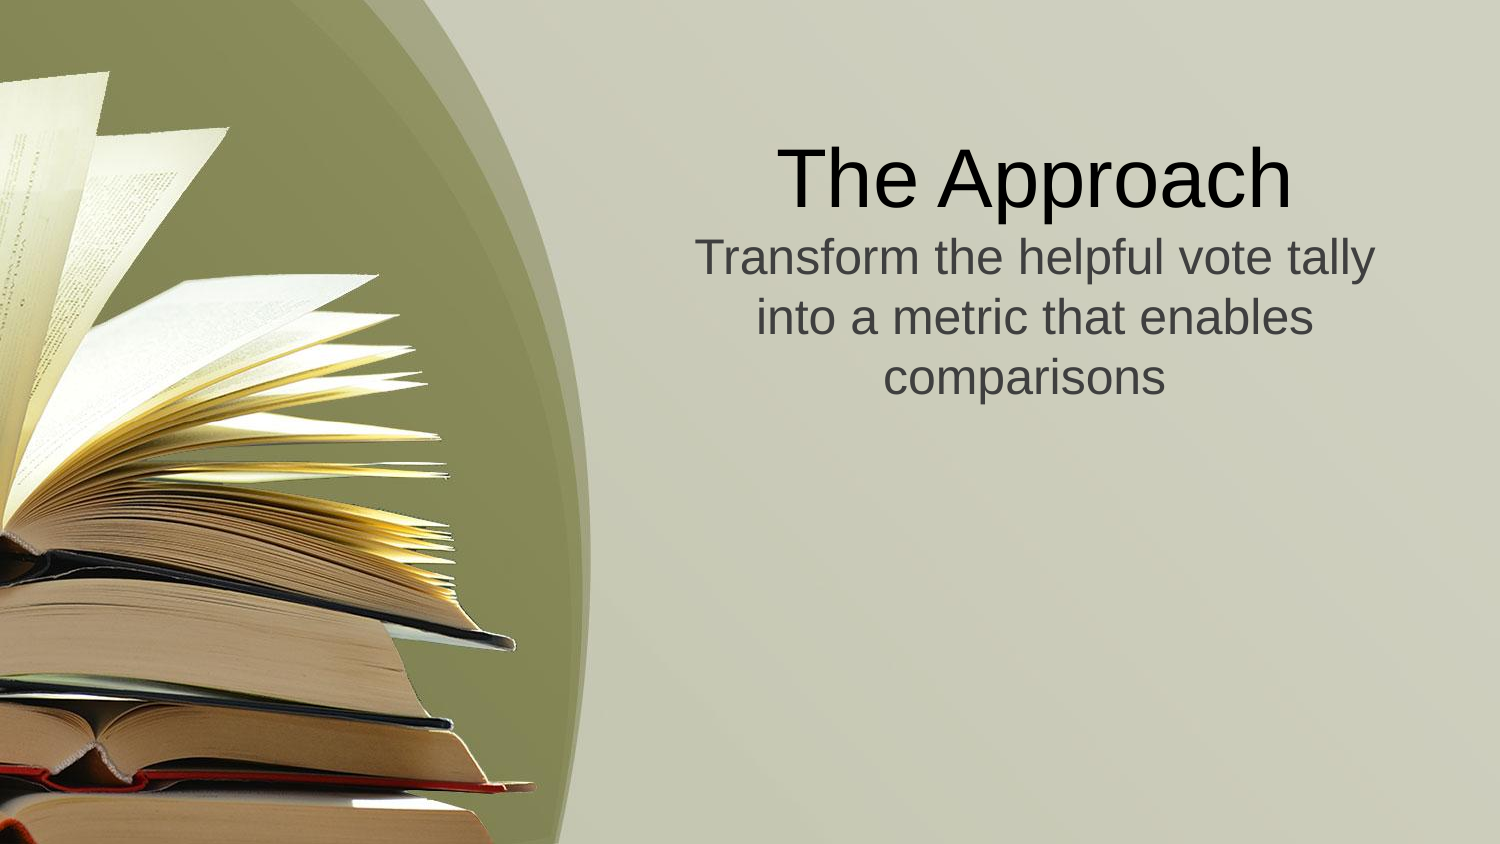

The Approach
Transform the helpful vote tally into a metric that enables comparisons